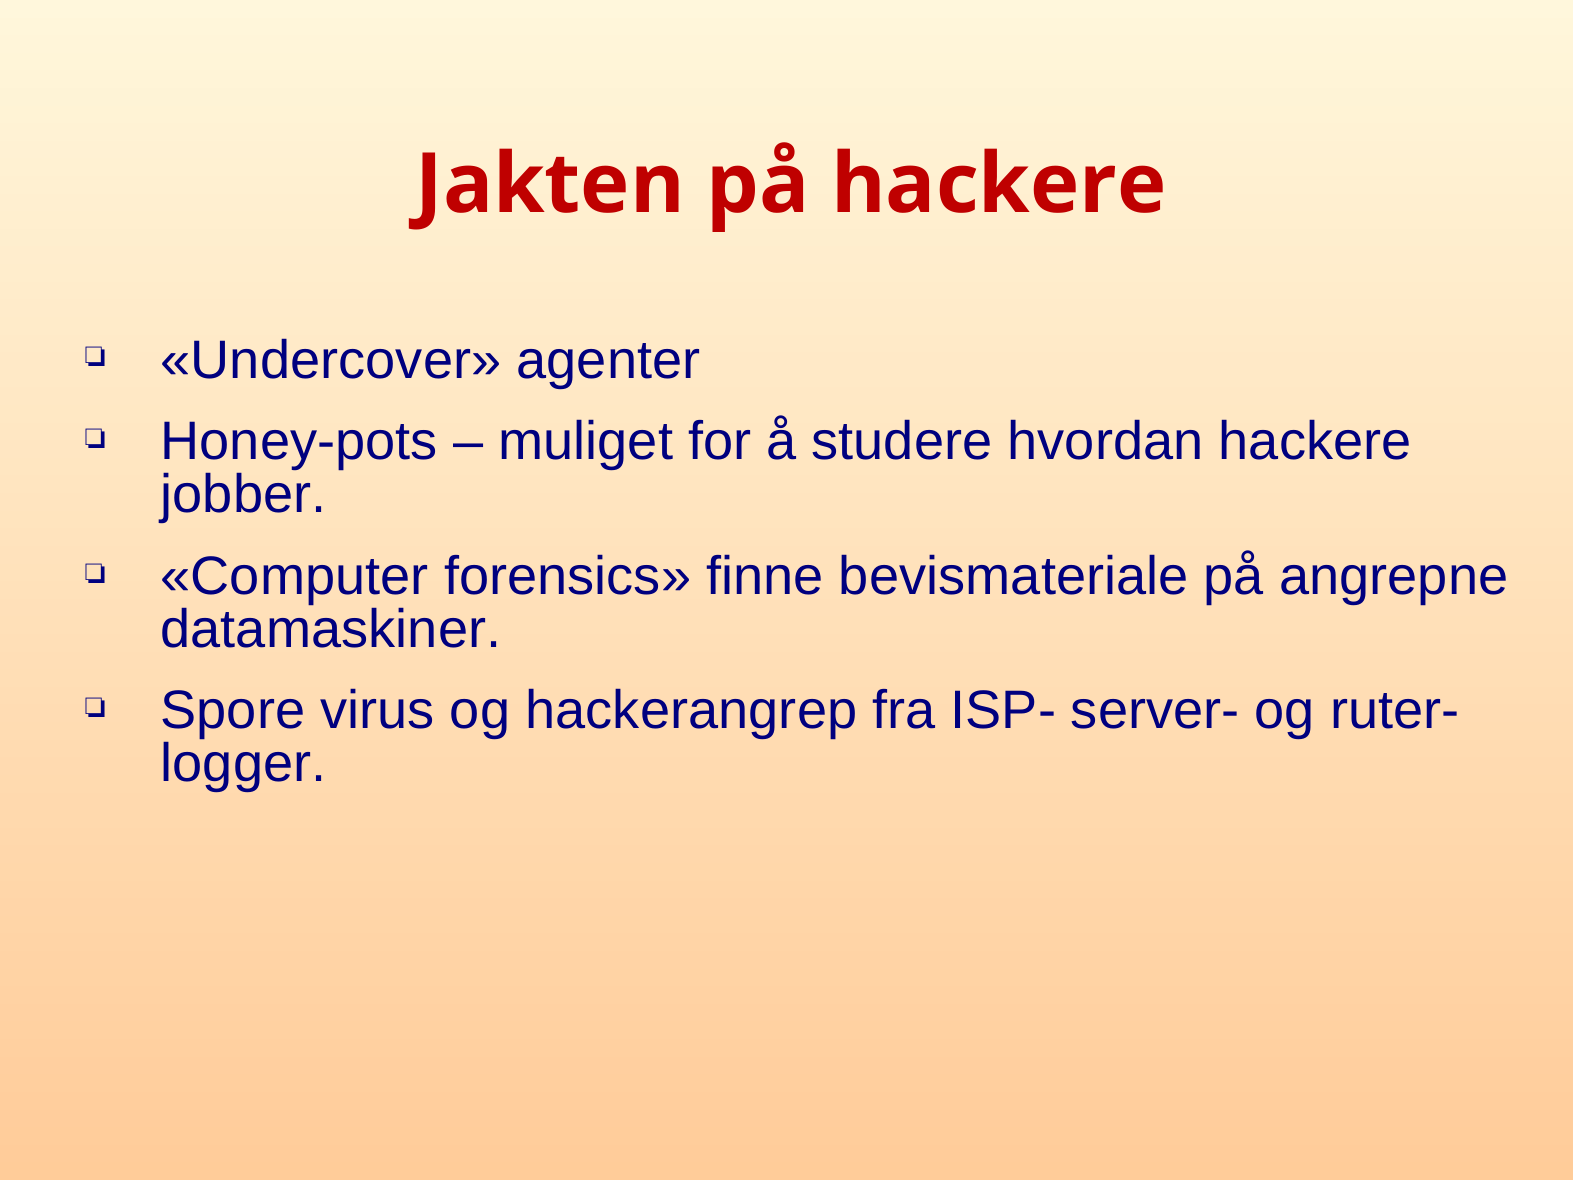

# Jakten på hackere
«Undercover» agenter
Honey-pots – muliget for å studere hvordan hackere jobber.
«Computer forensics» finne bevismateriale på angrepne datamaskiner.
Spore virus og hackerangrep fra ISP- server- og ruter-logger.